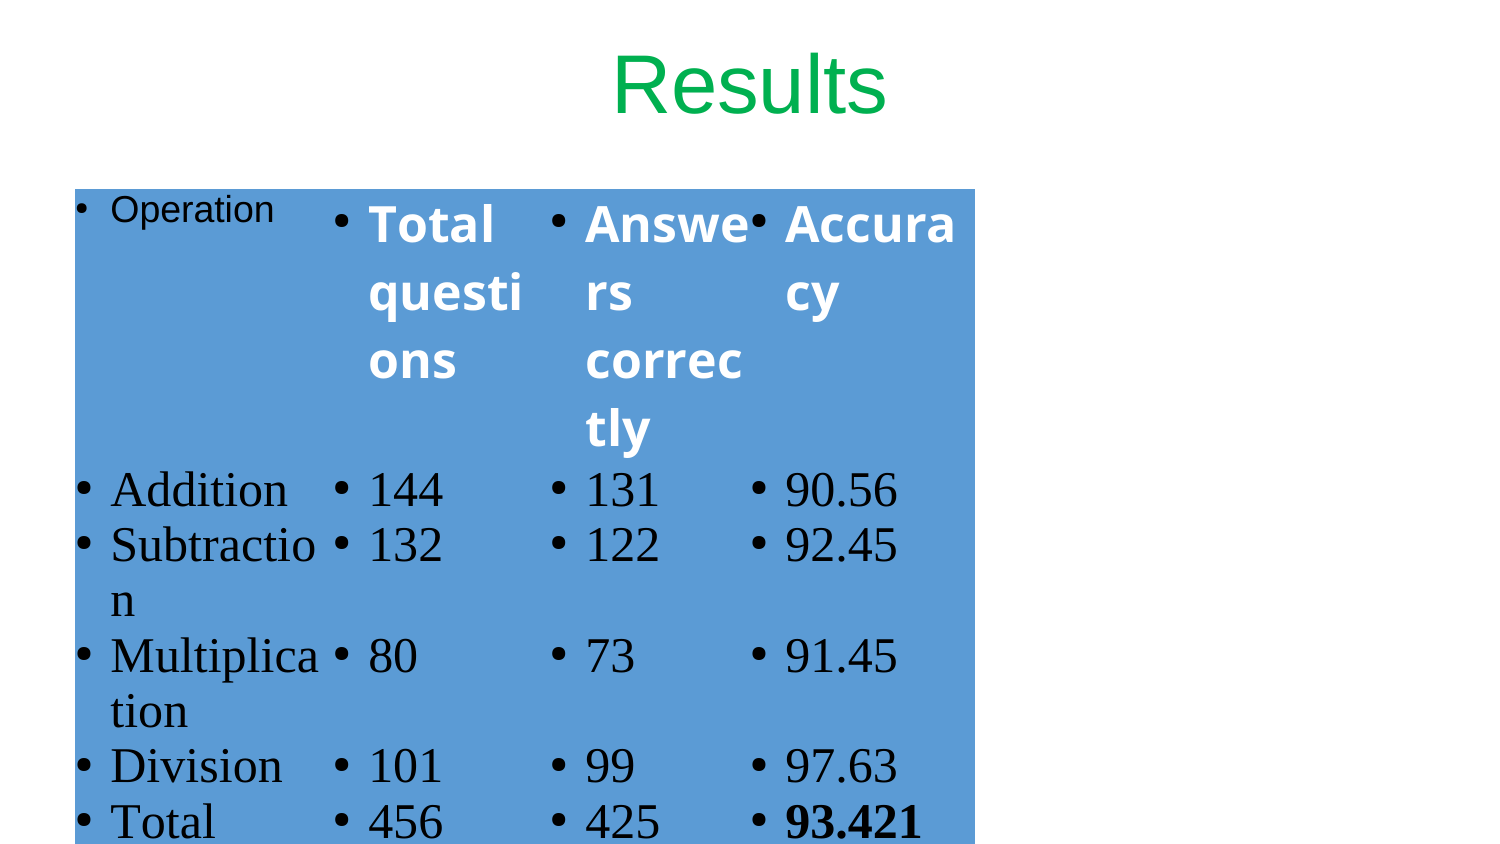

# Results
| Operation | Total questions | Answers correctly | Accuracy |
| --- | --- | --- | --- |
| Addition | 144 | 131 | 90.56 |
| Subtraction | 132 | 122 | 92.45 |
| Multiplication | 80 | 73 | 91.45 |
| Division | 101 | 99 | 97.63 |
| Total | 456 | 425 | 93.421 |